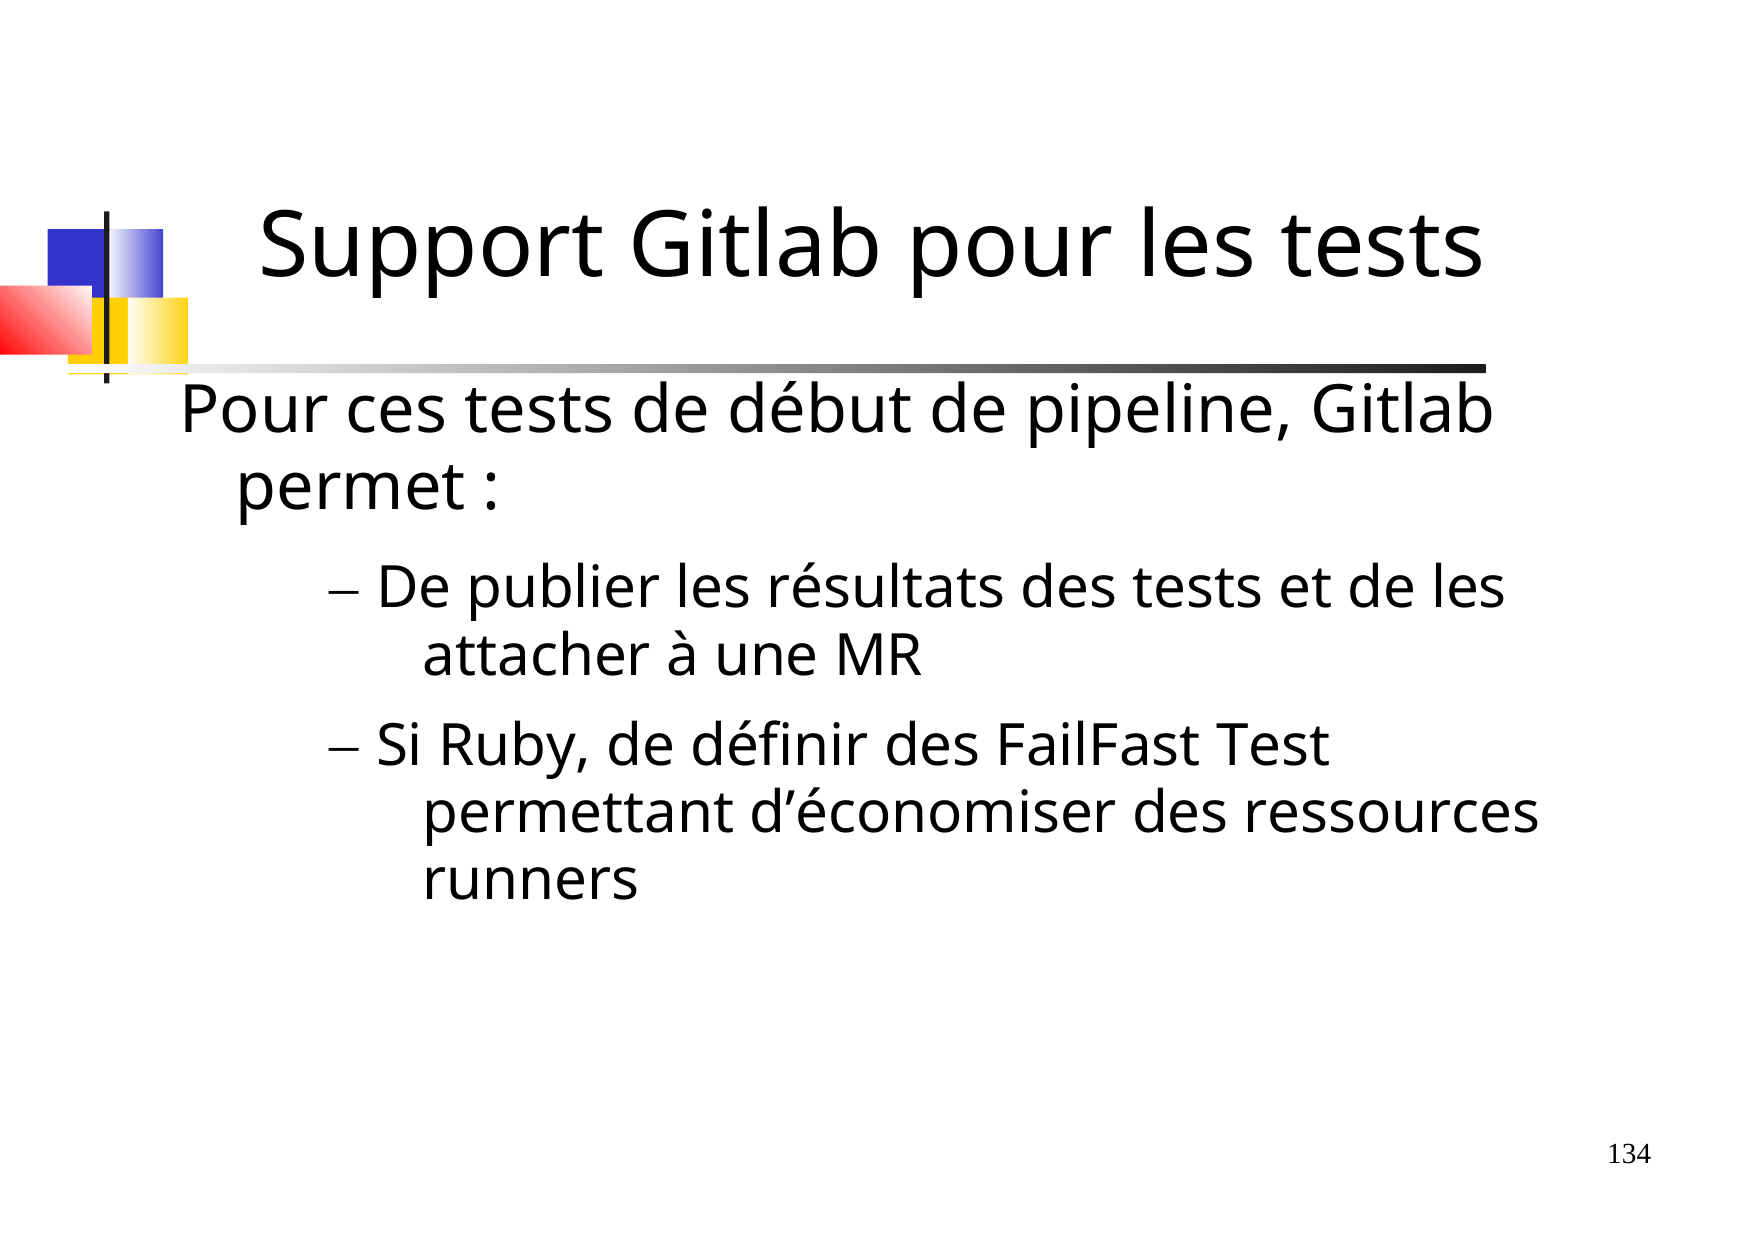

# Support Gitlab pour les tests
Pour ces tests de début de pipeline, Gitlab permet :
De publier les résultats des tests et de les attacher à une MR
Si Ruby, de définir des FailFast Test permettant d’économiser des ressources runners